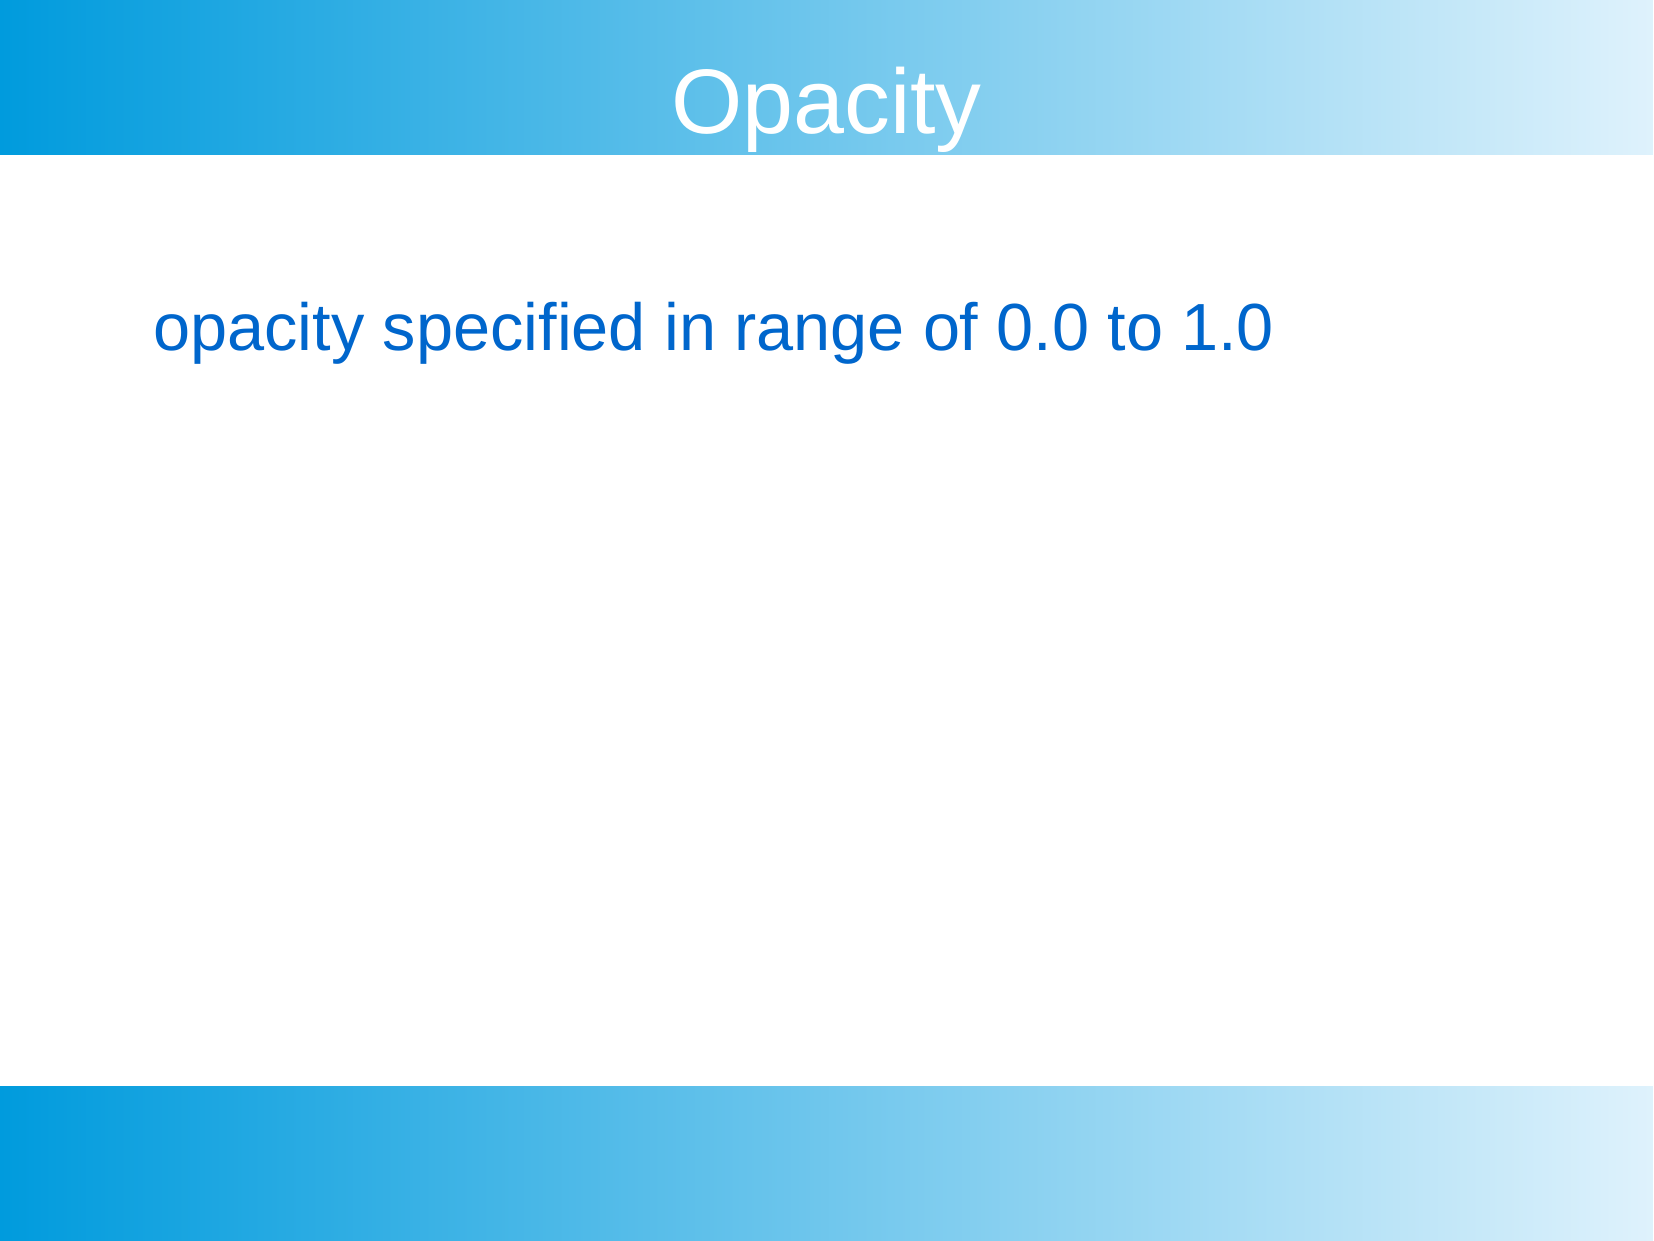

# Opacity
opacity specified in range of 0.0 to 1.0